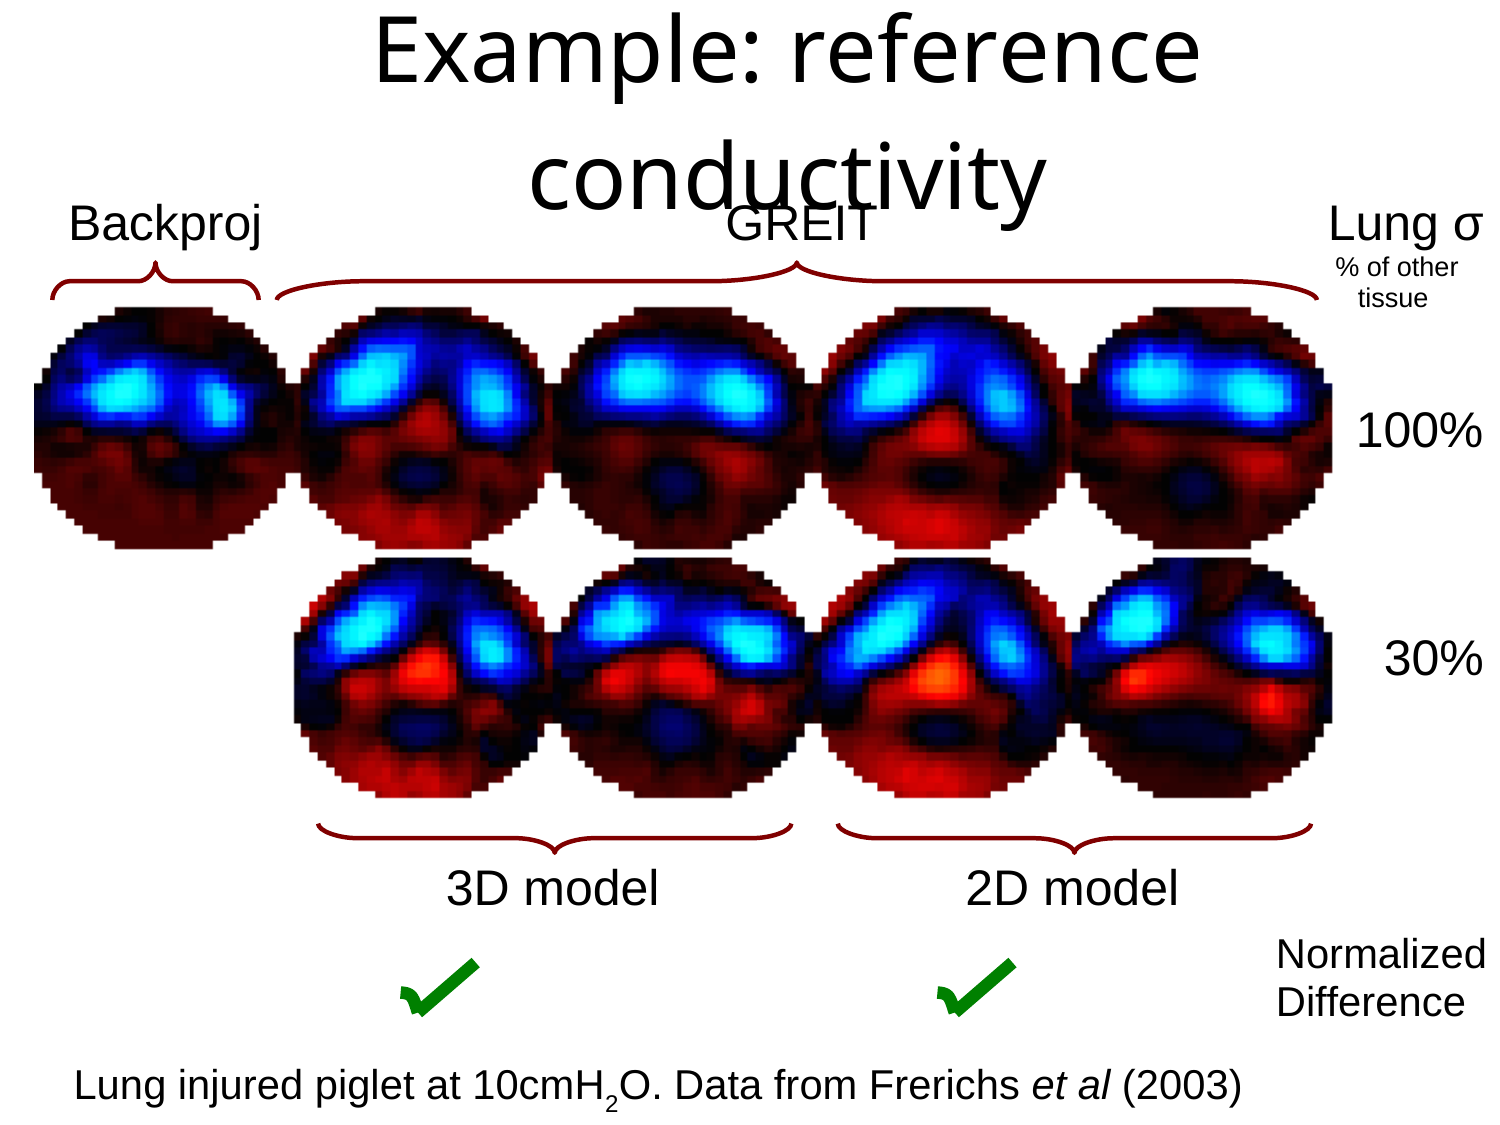

# Example: reference conductivity
Backproj
GREIT
Lung σ
 % of other
 tissue
 100%
 30%
3D model
2D model
Normalized
Difference
Lung injured piglet at 10cmH2O. Data from Frerichs et al (2003)